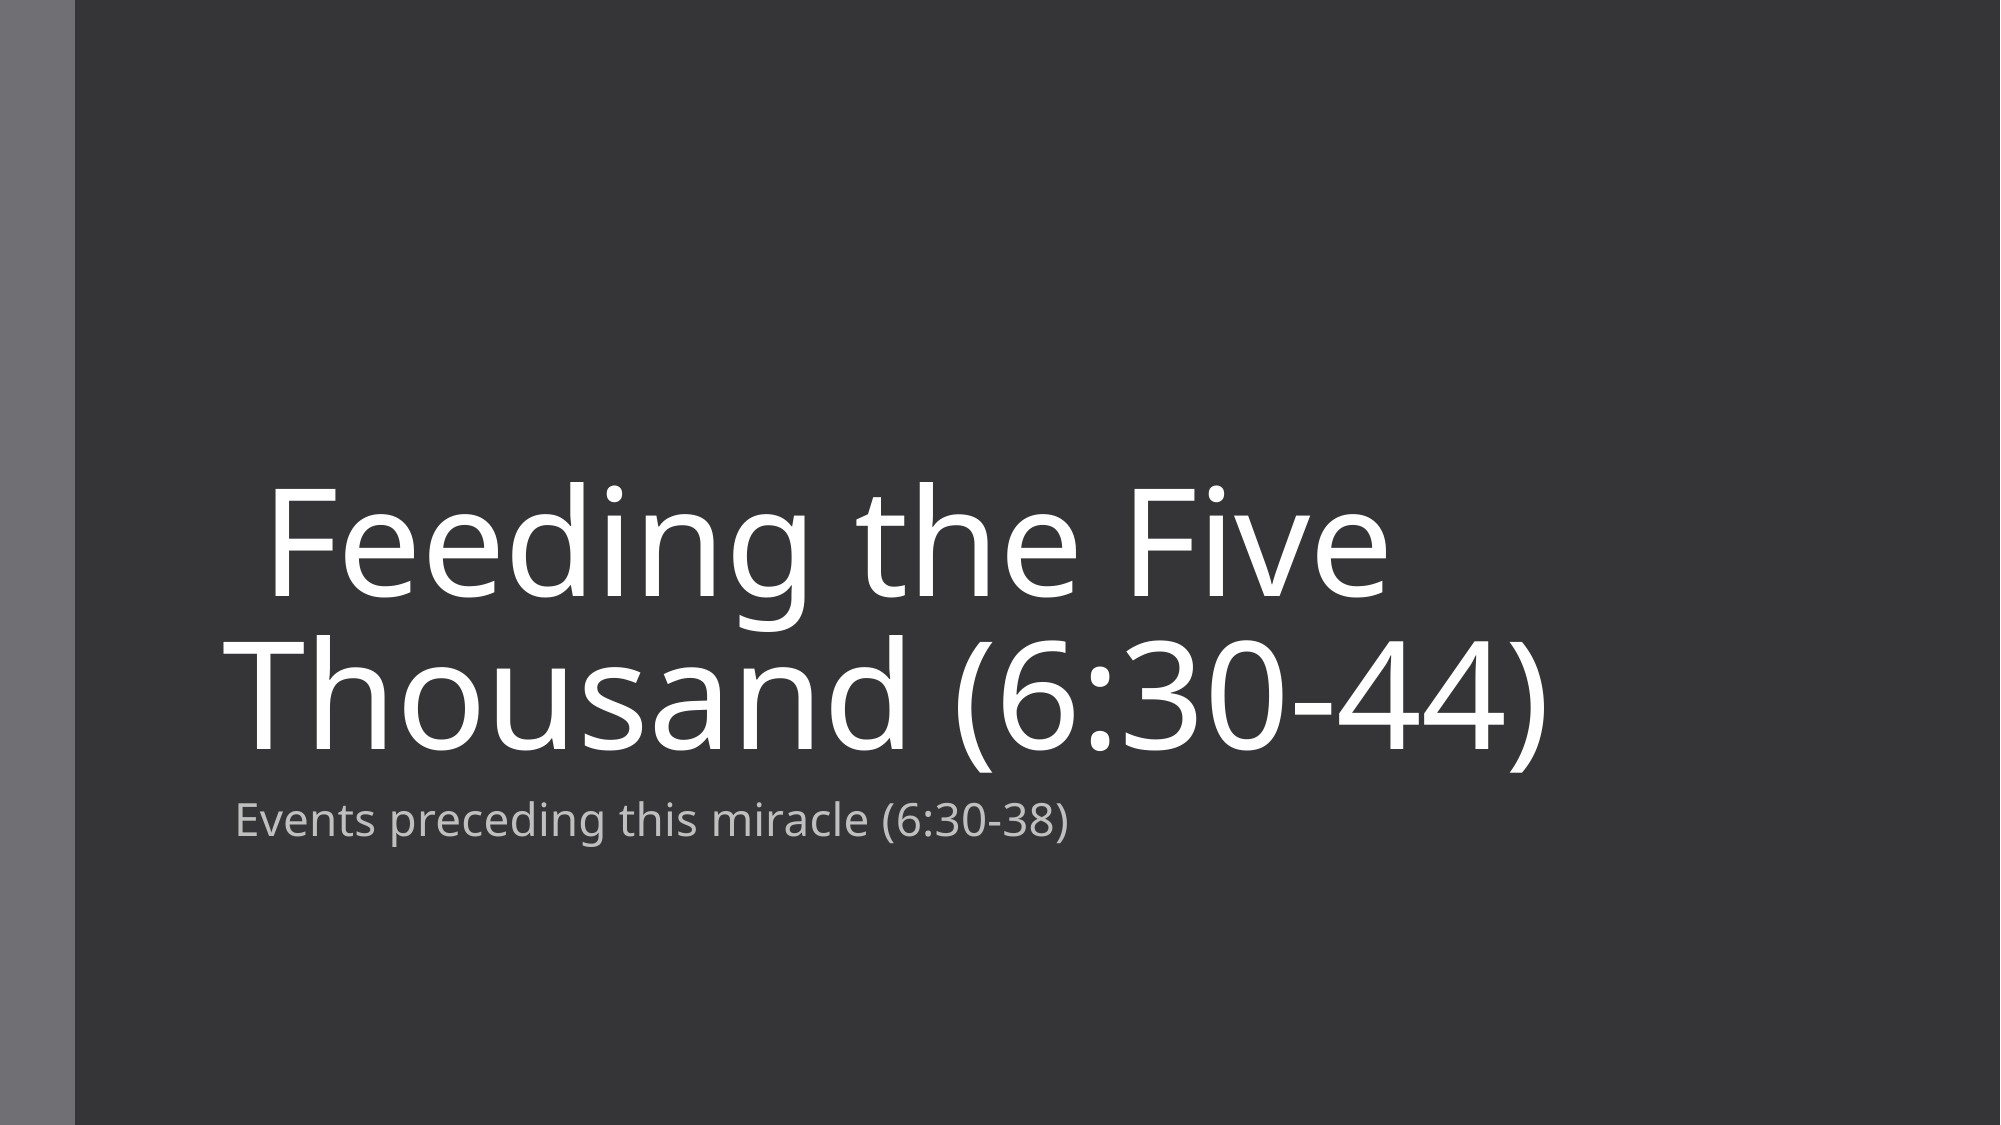

# Feeding the Five Thousand (6:30-44)
 Events preceding this miracle (6:30-38)